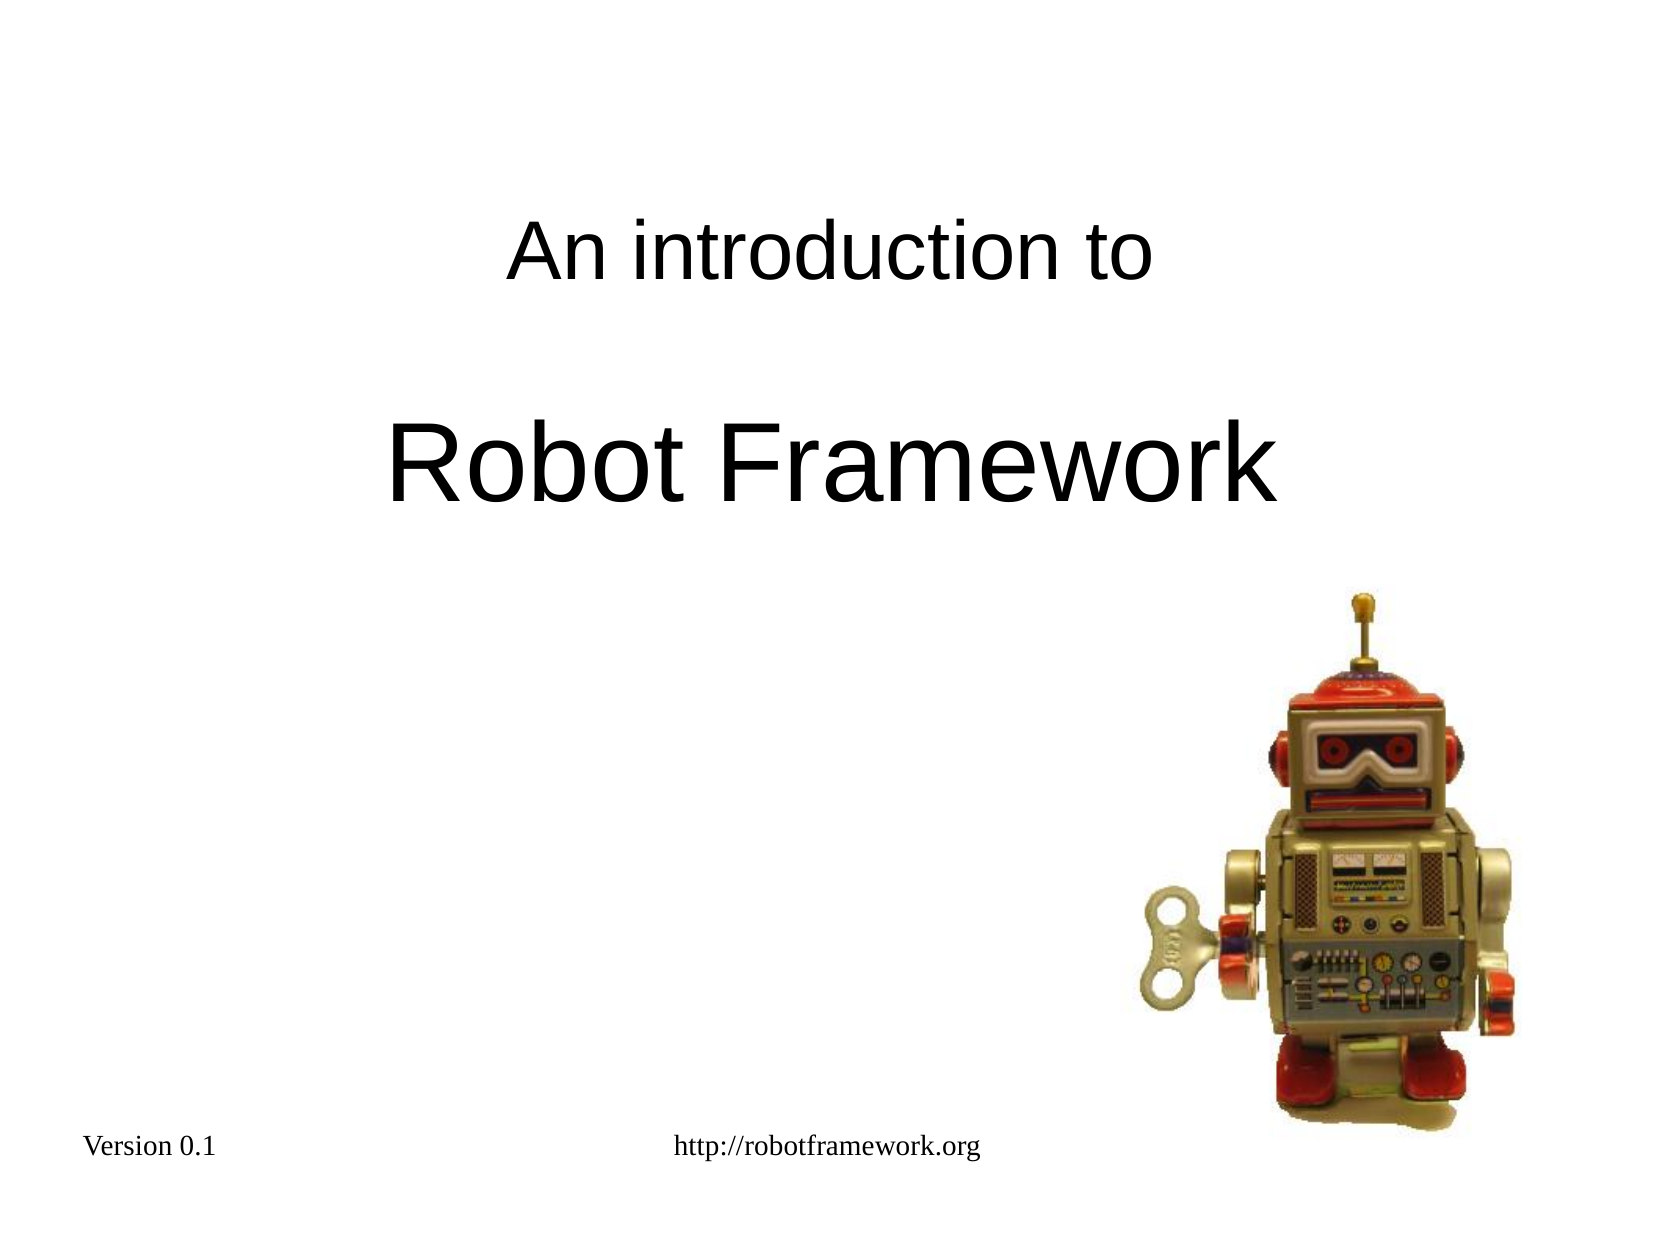

# An introduction to Robot Framework
Version 0.1
http://robotframework.org
1